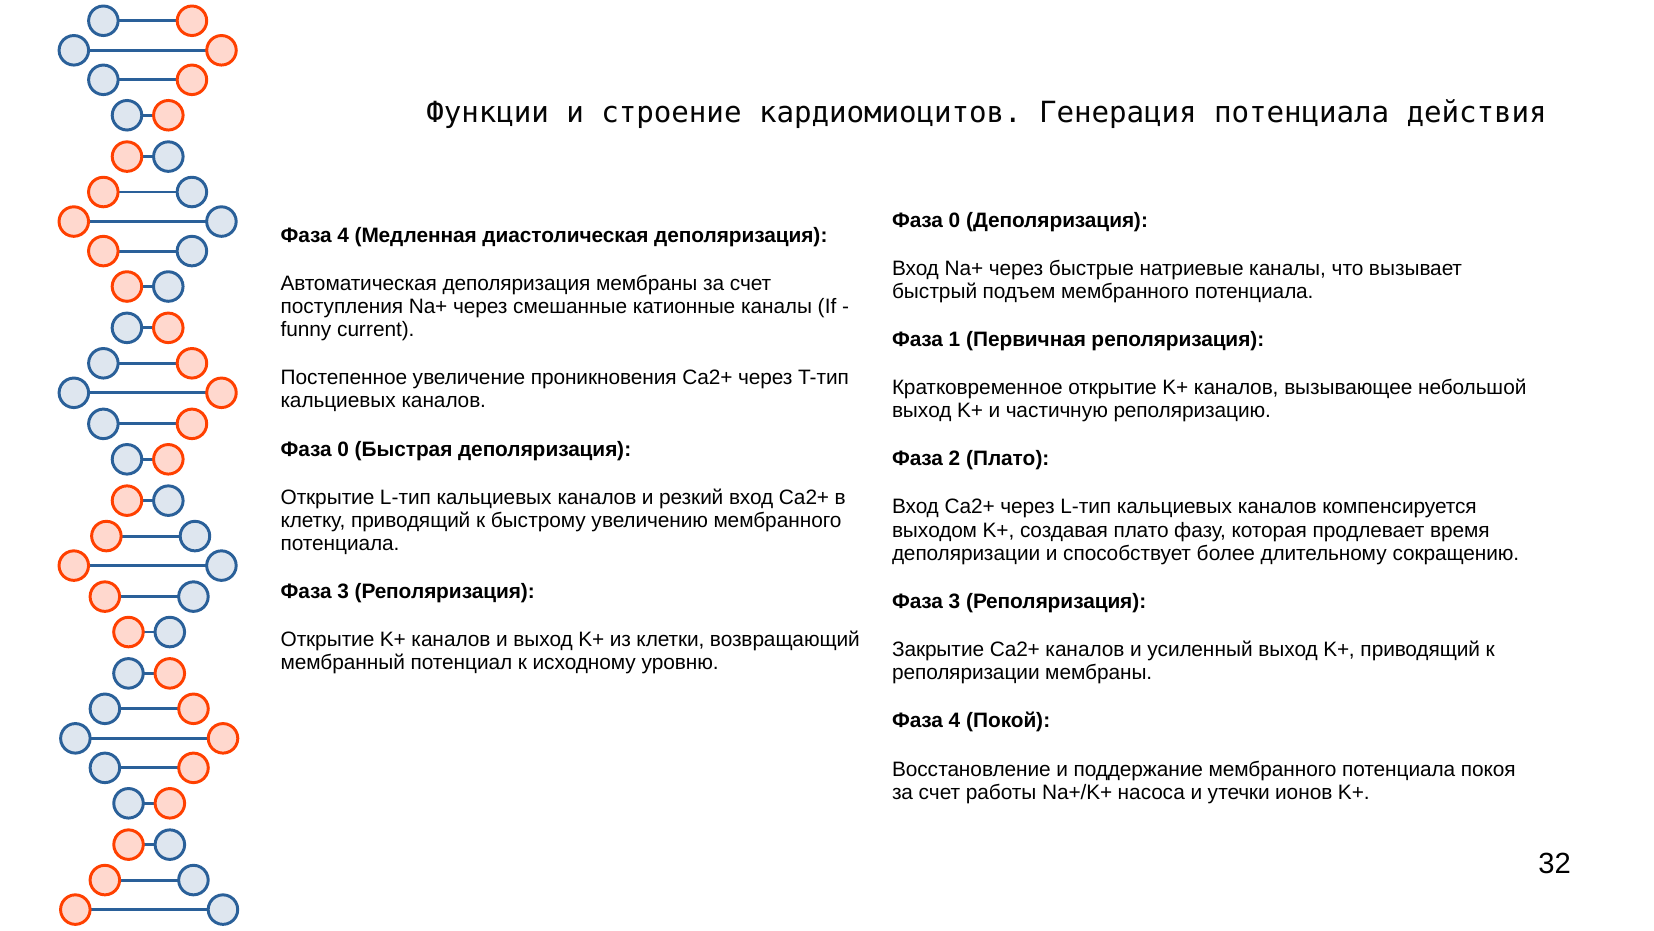

# Функции и строение кардиомиоцитов. Генерация потенциала действия
Фаза 0 (Деполяризация):
Вход Na+ через быстрые натриевые каналы, что вызывает быстрый подъем мембранного потенциала.
Фаза 1 (Первичная реполяризация):
Кратковременное открытие K+ каналов, вызывающее небольшой выход K+ и частичную реполяризацию.
Фаза 2 (Плато):
Вход Ca2+ через L-тип кальциевых каналов компенсируется выходом K+, создавая плато фазу, которая продлевает время деполяризации и способствует более длительному сокращению.
Фаза 3 (Реполяризация):
Закрытие Ca2+ каналов и усиленный выход K+, приводящий к реполяризации мембраны.
Фаза 4 (Покой):
Восстановление и поддержание мембранного потенциала покоя за счет работы Na+/K+ насоса и утечки ионов K+.
Фаза 4 (Медленная диастолическая деполяризация):
Автоматическая деполяризация мембраны за счет поступления Na+ через смешанные катионные каналы (If - funny current).
Постепенное увеличение проникновения Ca2+ через T-тип кальциевых каналов.
Фаза 0 (Быстрая деполяризация):
Открытие L-тип кальциевых каналов и резкий вход Ca2+ в клетку, приводящий к быстрому увеличению мембранного потенциала.
Фаза 3 (Реполяризация):
Открытие K+ каналов и выход K+ из клетки, возвращающий мембранный потенциал к исходному уровню.
32